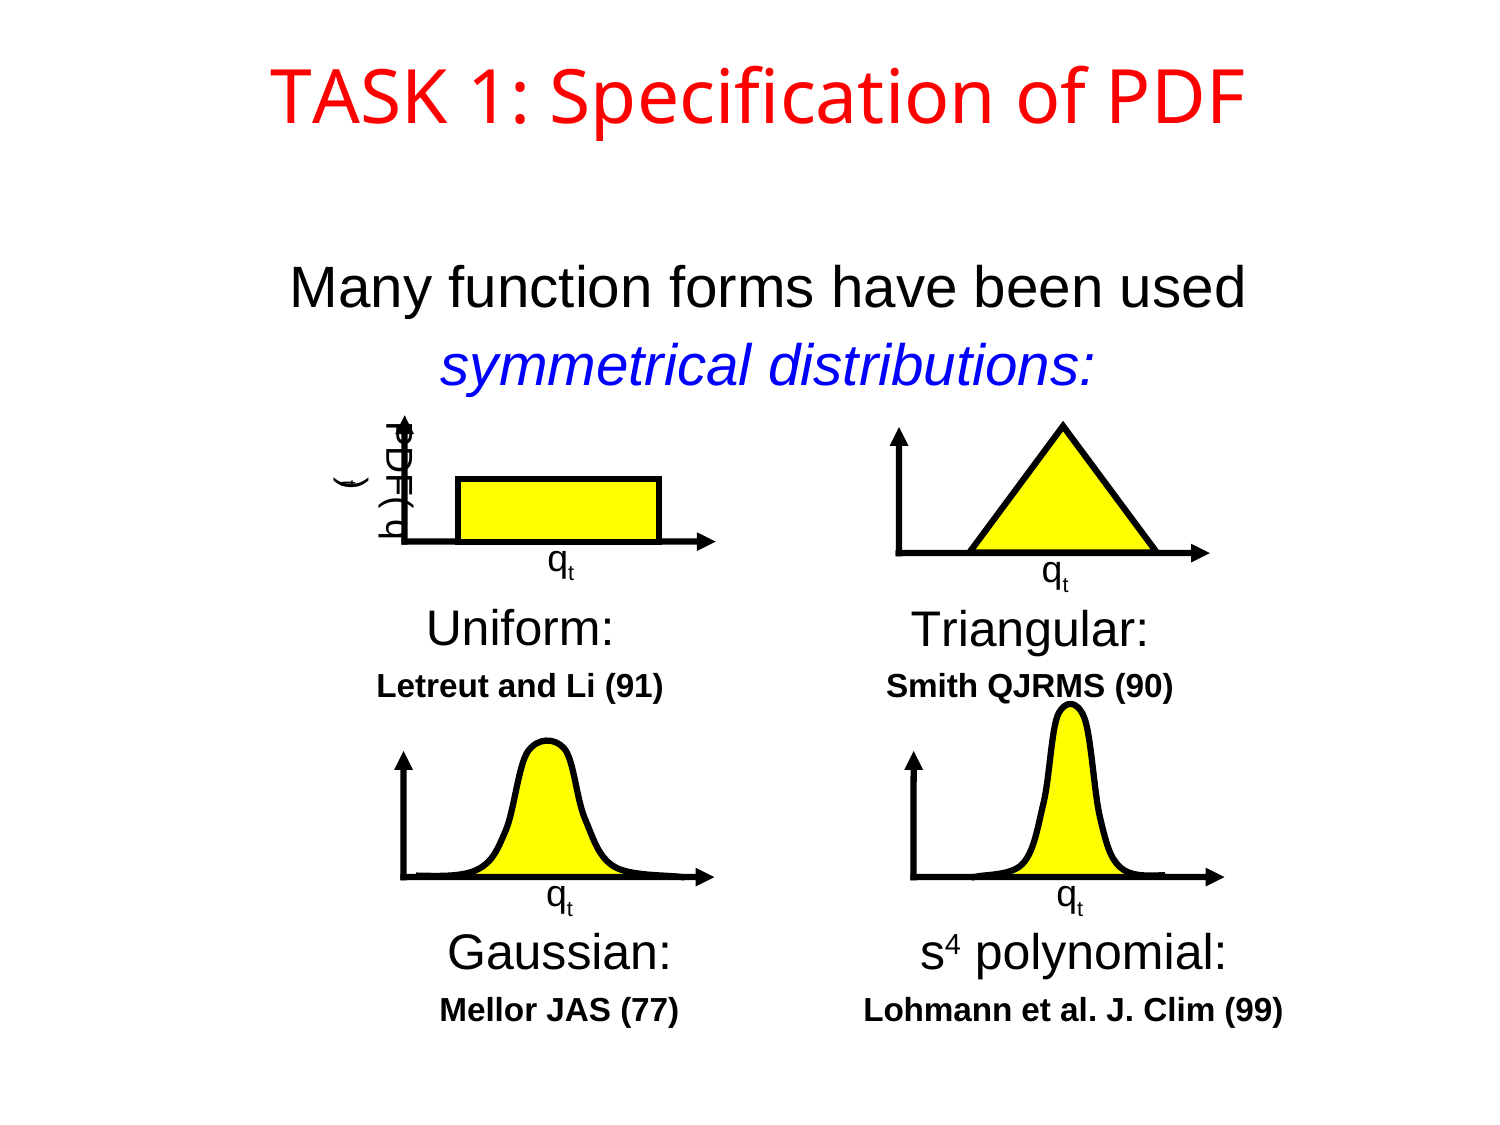

# TASK 1: Specification of PDF
Many function forms have been used
symmetrical distributions:
PDF( qt)‏
qt
Uniform:
Letreut and Li (91)‏
qt
Triangular:
Smith QJRMS (90)‏
qt
s4 polynomial:
Lohmann et al. J. Clim (99)‏
qt
Gaussian:
Mellor JAS (77)‏